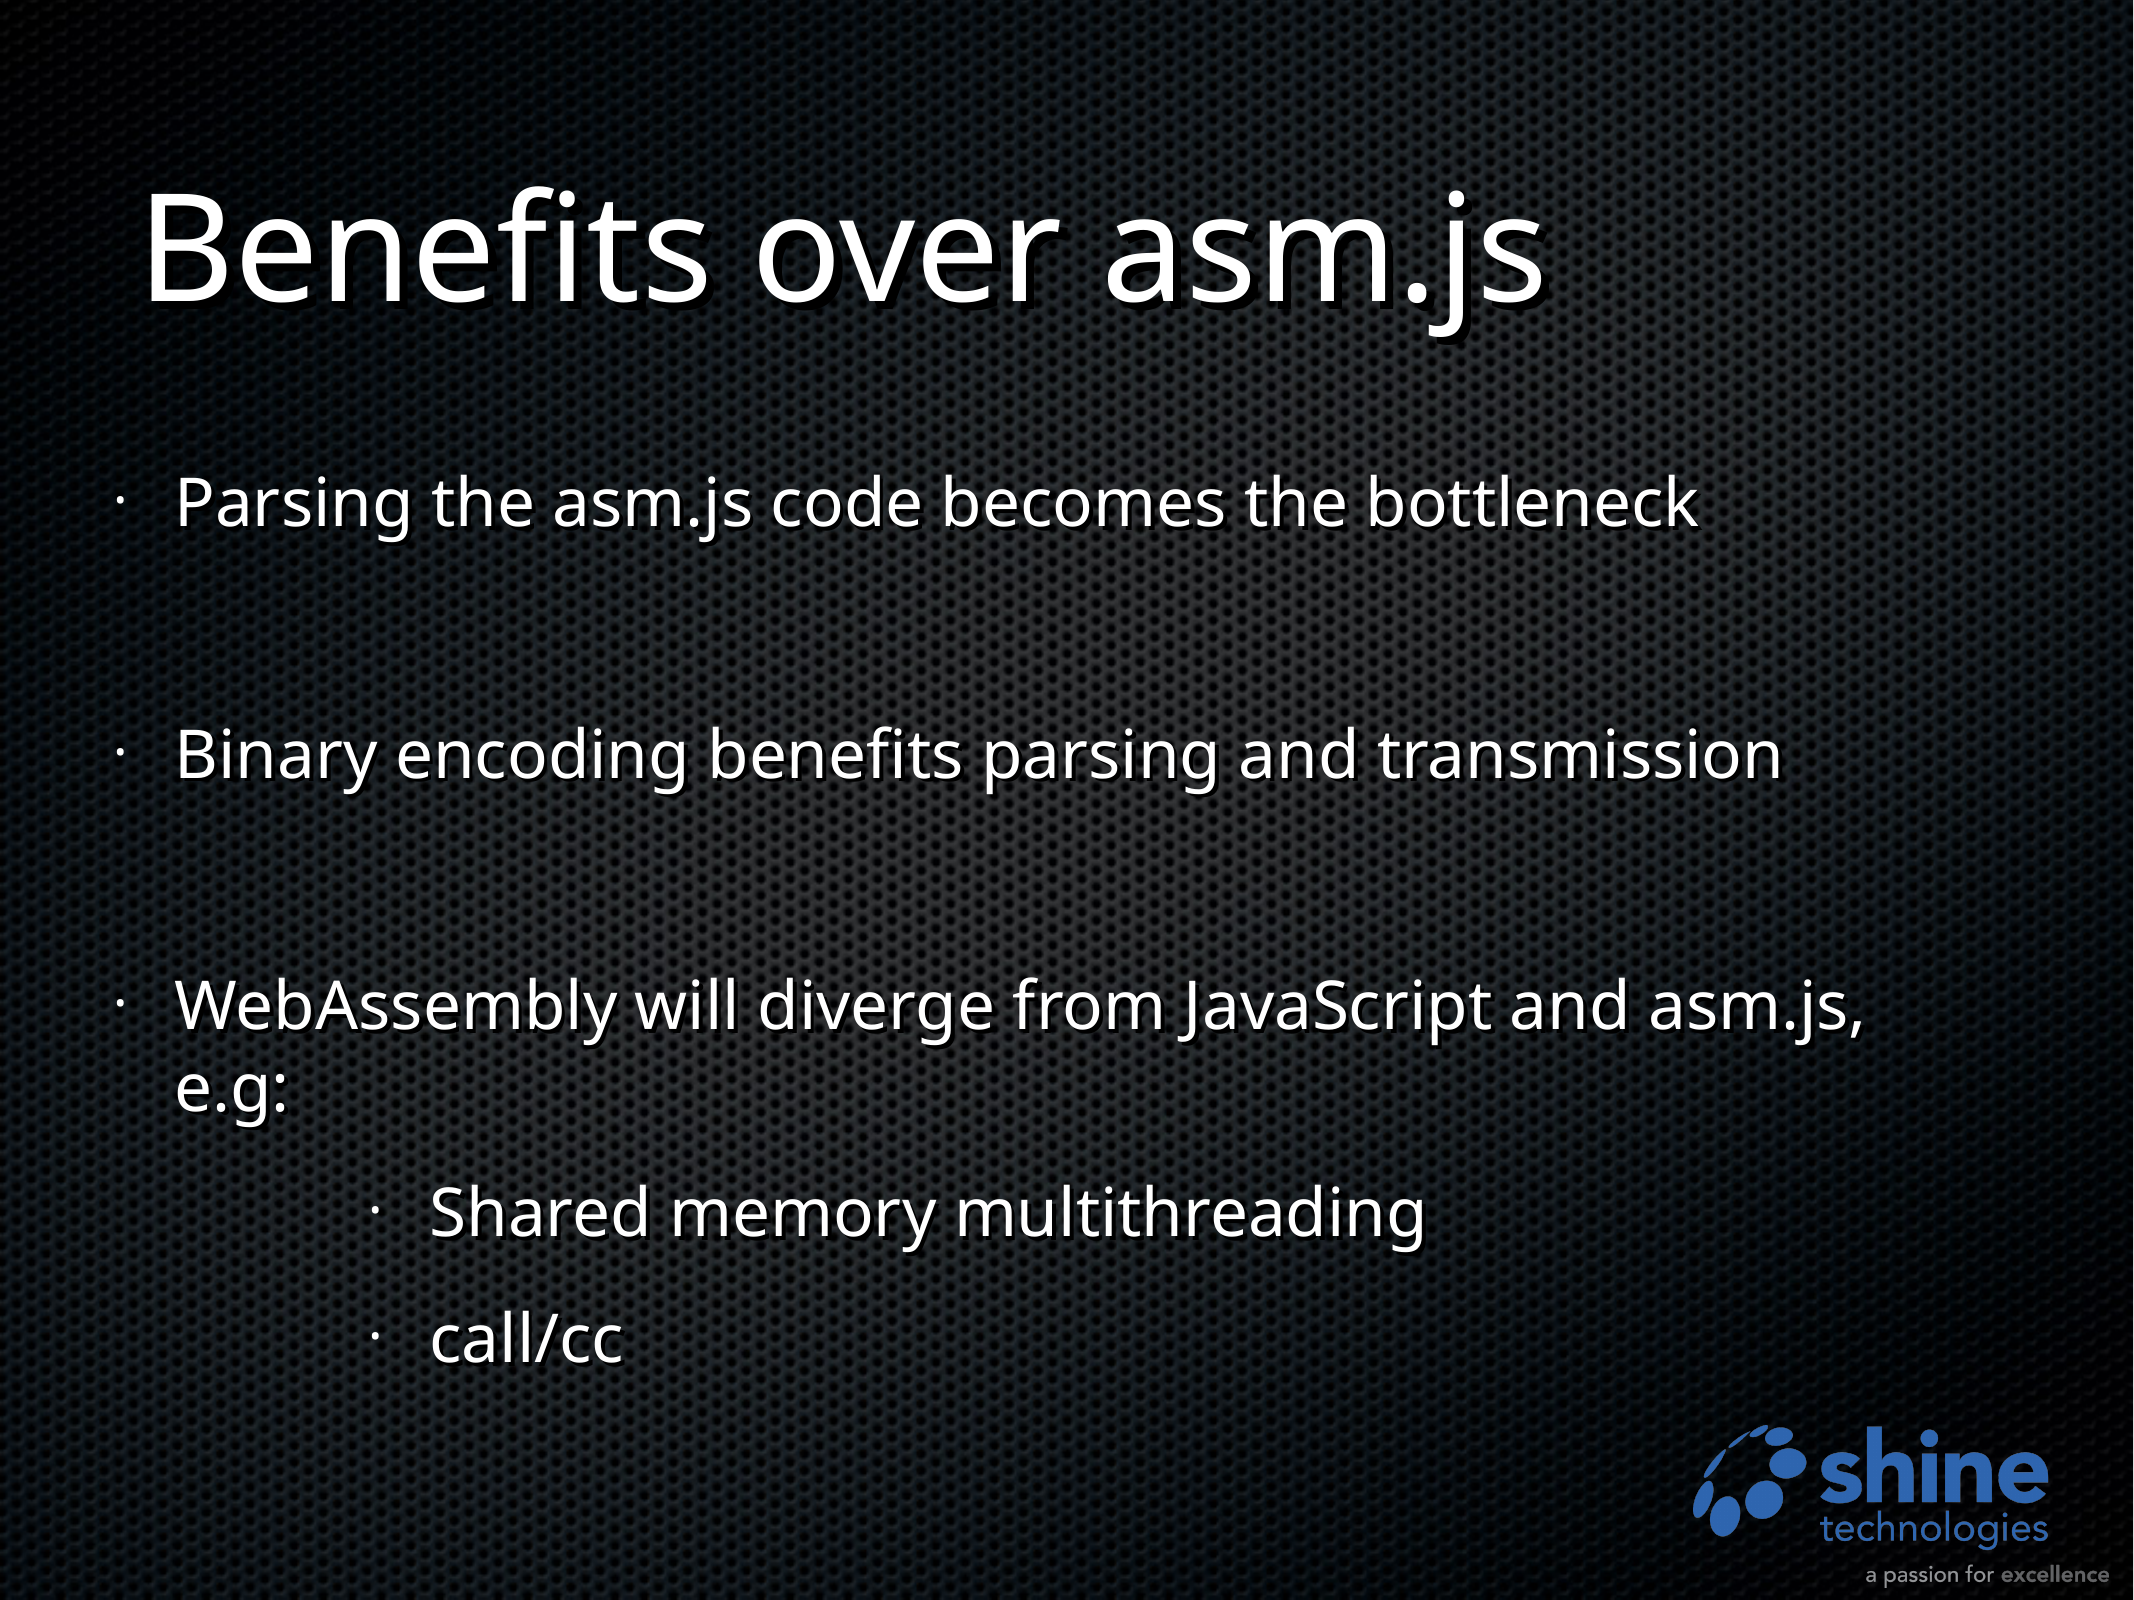

# Benefits over asm.js
Parsing the asm.js code becomes the bottleneck
Binary encoding benefits parsing and transmission
WebAssembly will diverge from JavaScript and asm.js, e.g:
Shared memory multithreading
call/cc